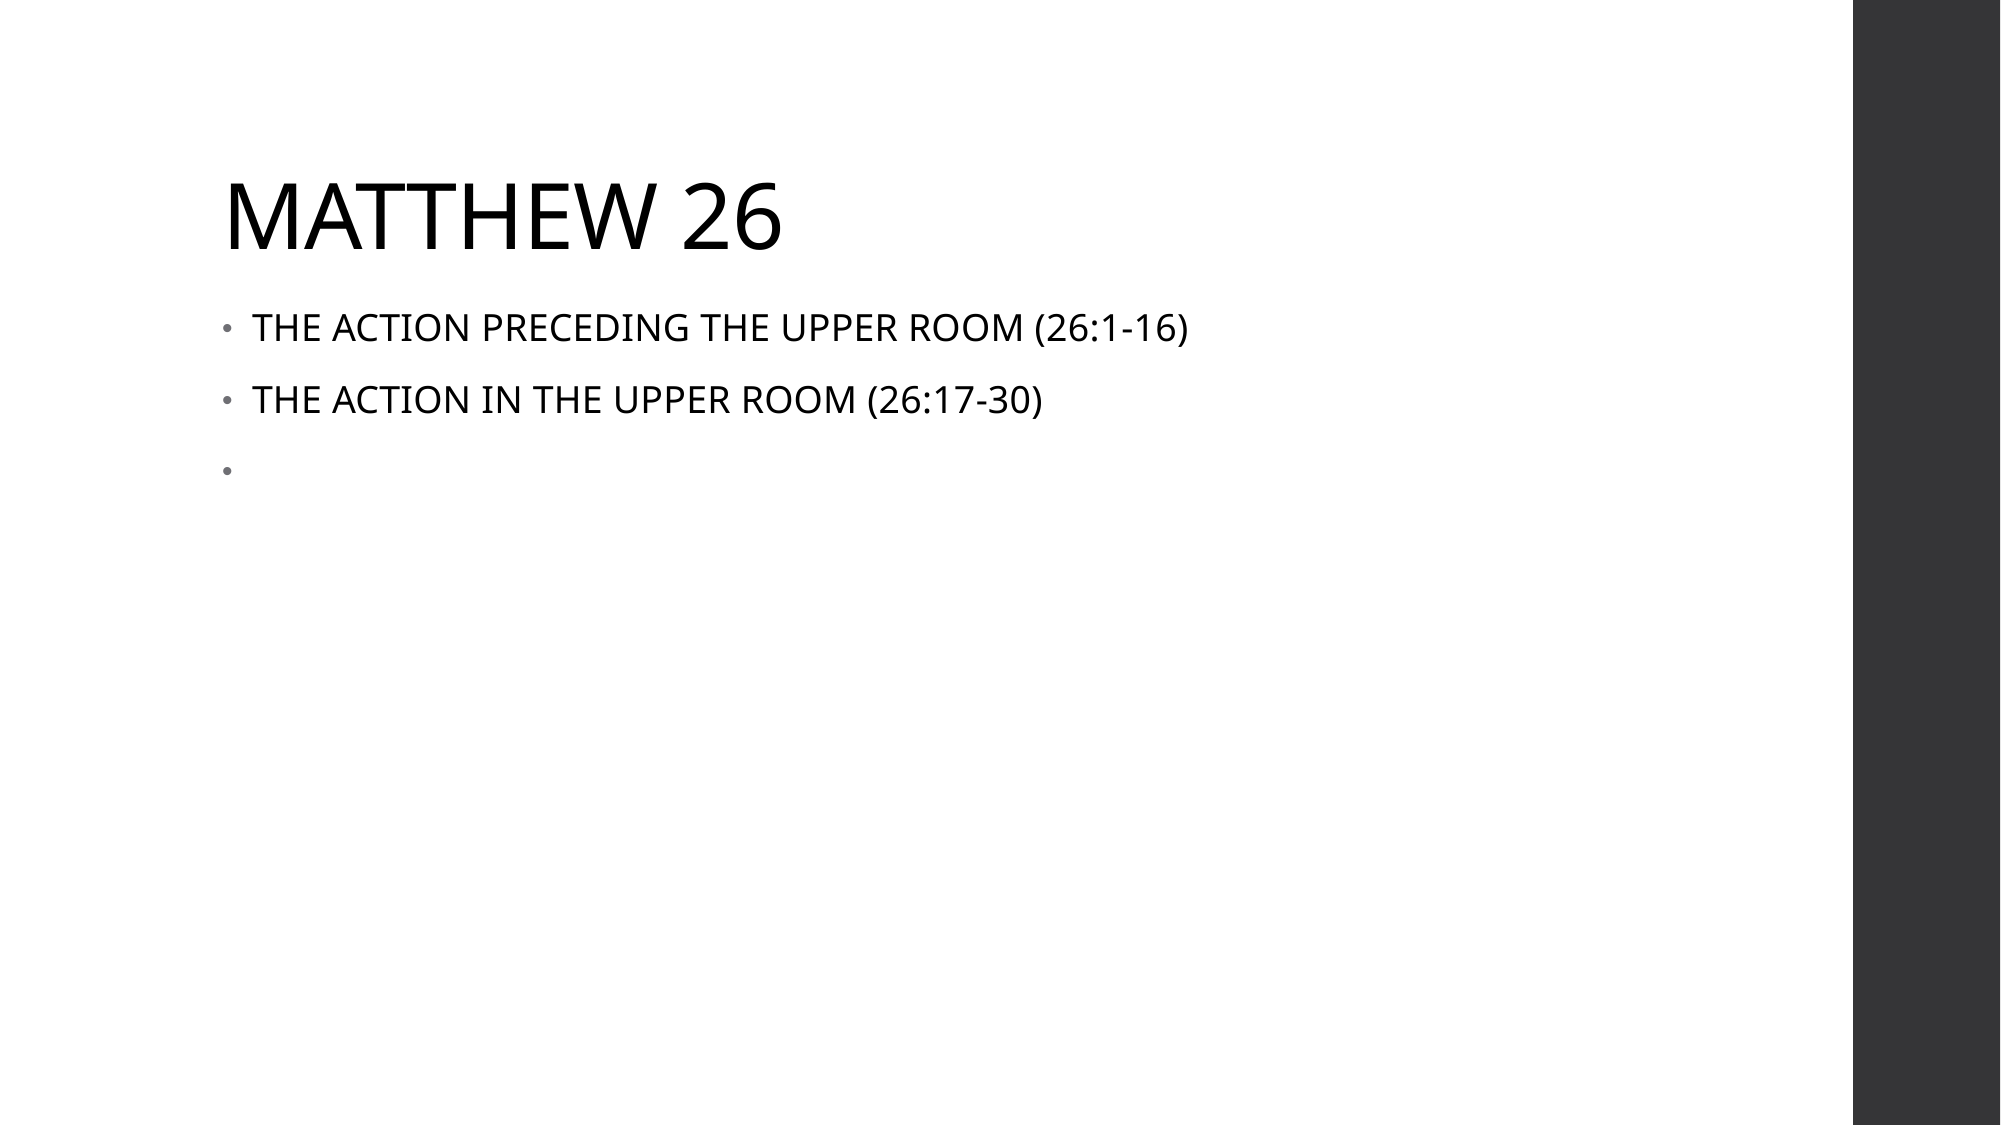

# MATTHEW 26
THE ACTION PRECEDING THE UPPER ROOM (26:1-16)
THE ACTION IN THE UPPER ROOM (26:17-30)